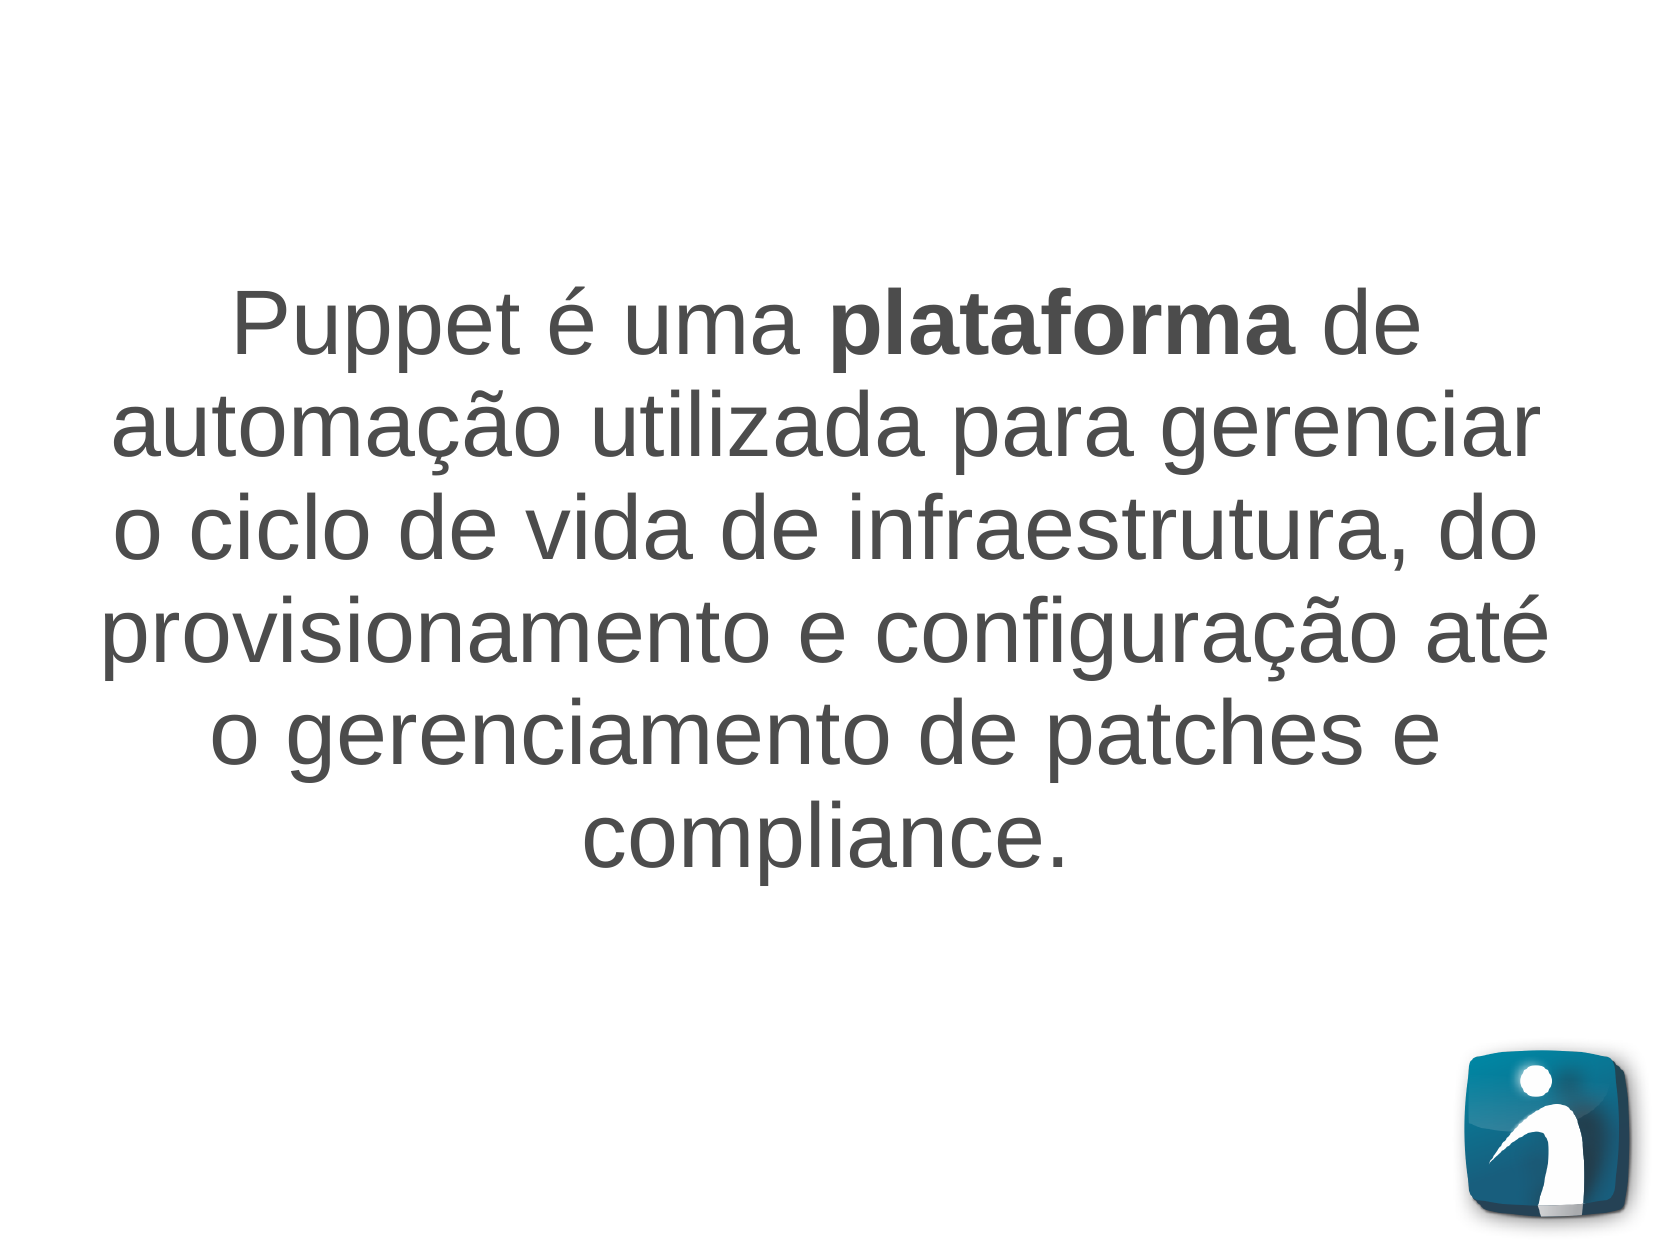

# Puppet é uma plataforma de automação utilizada para gerenciar o ciclo de vida de infraestrutura, do provisionamento e configuração até o gerenciamento de patches e compliance.